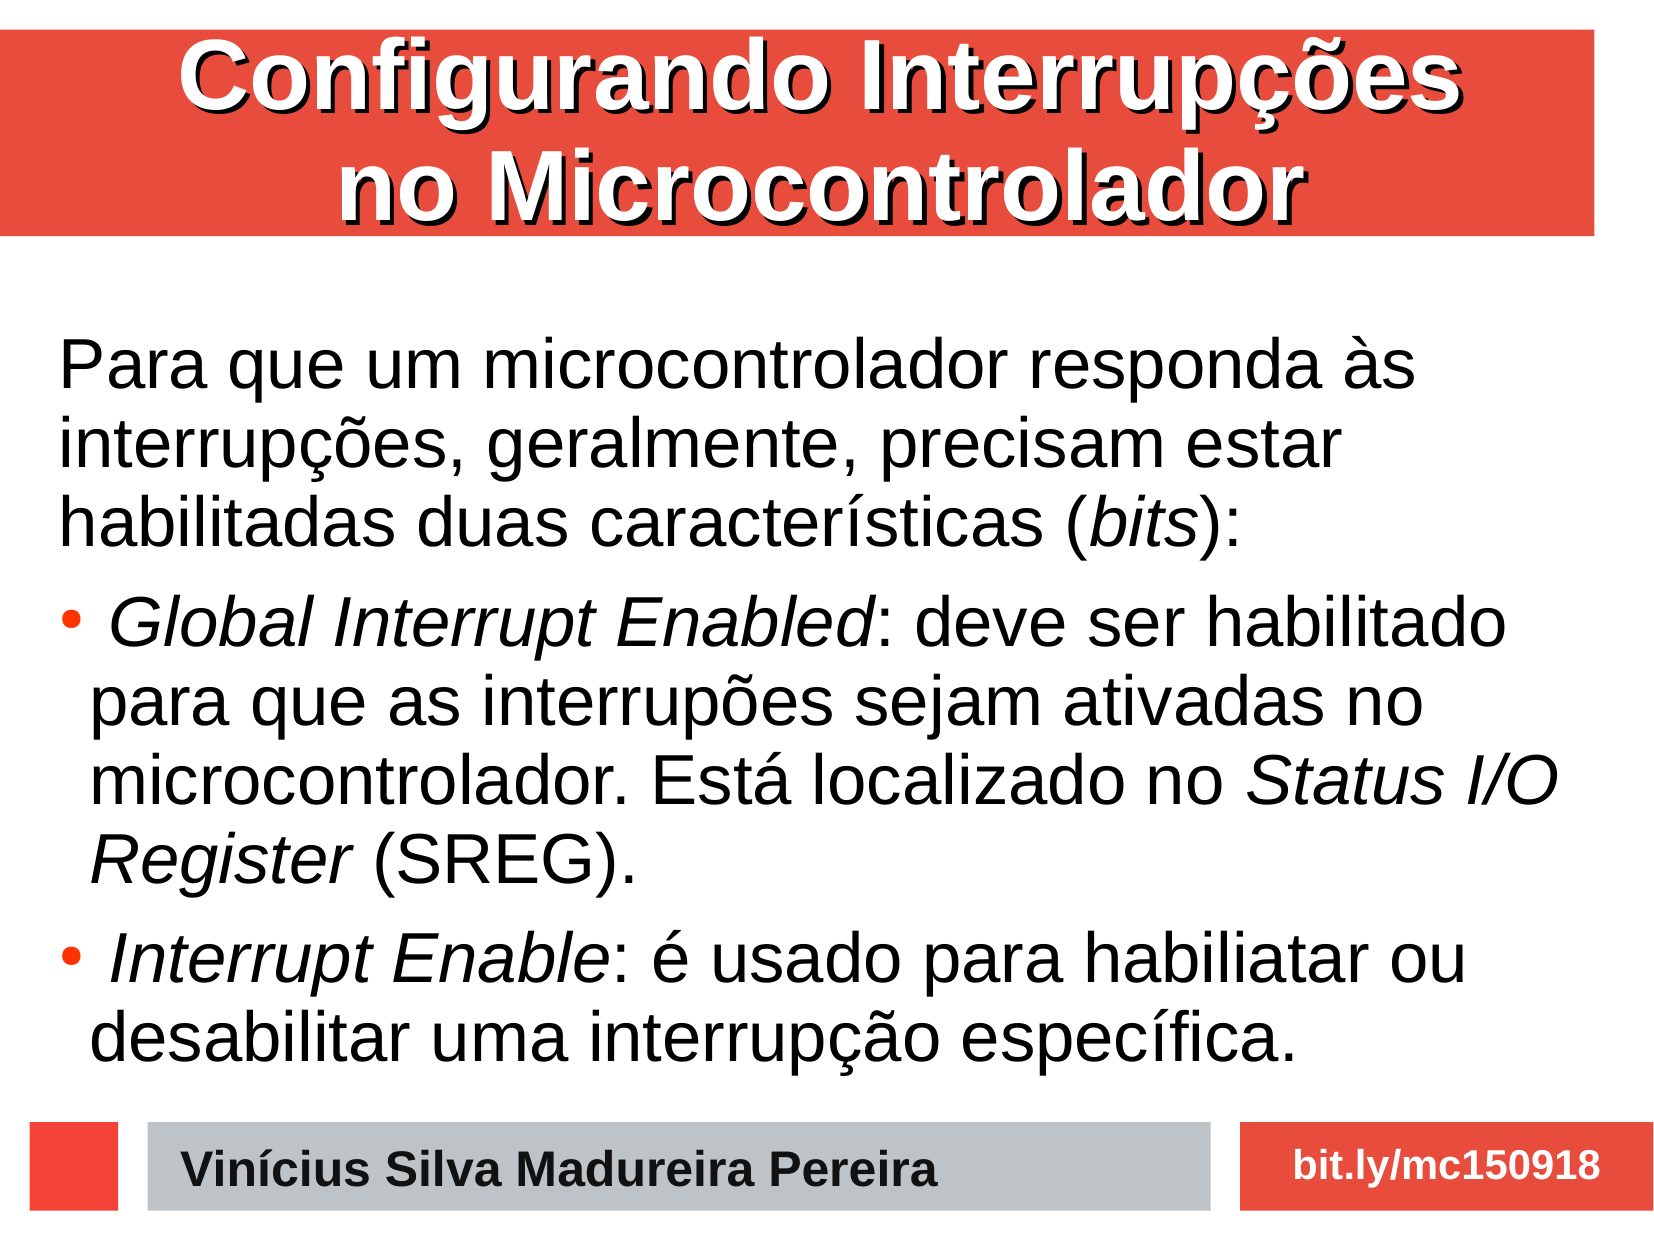

# Configurando Interrupções no Microcontrolador
Para que um microcontrolador responda às interrupções, geralmente, precisam estar habilitadas duas características (bits):
 Global Interrupt Enabled: deve ser habilitado para que as interrupões sejam ativadas no microcontrolador. Está localizado no Status I/O Register (SREG).
 Interrupt Enable: é usado para habiliatar ou desabilitar uma interrupção específica.
Vinícius Silva Madureira Pereira
bit.ly/mc150918